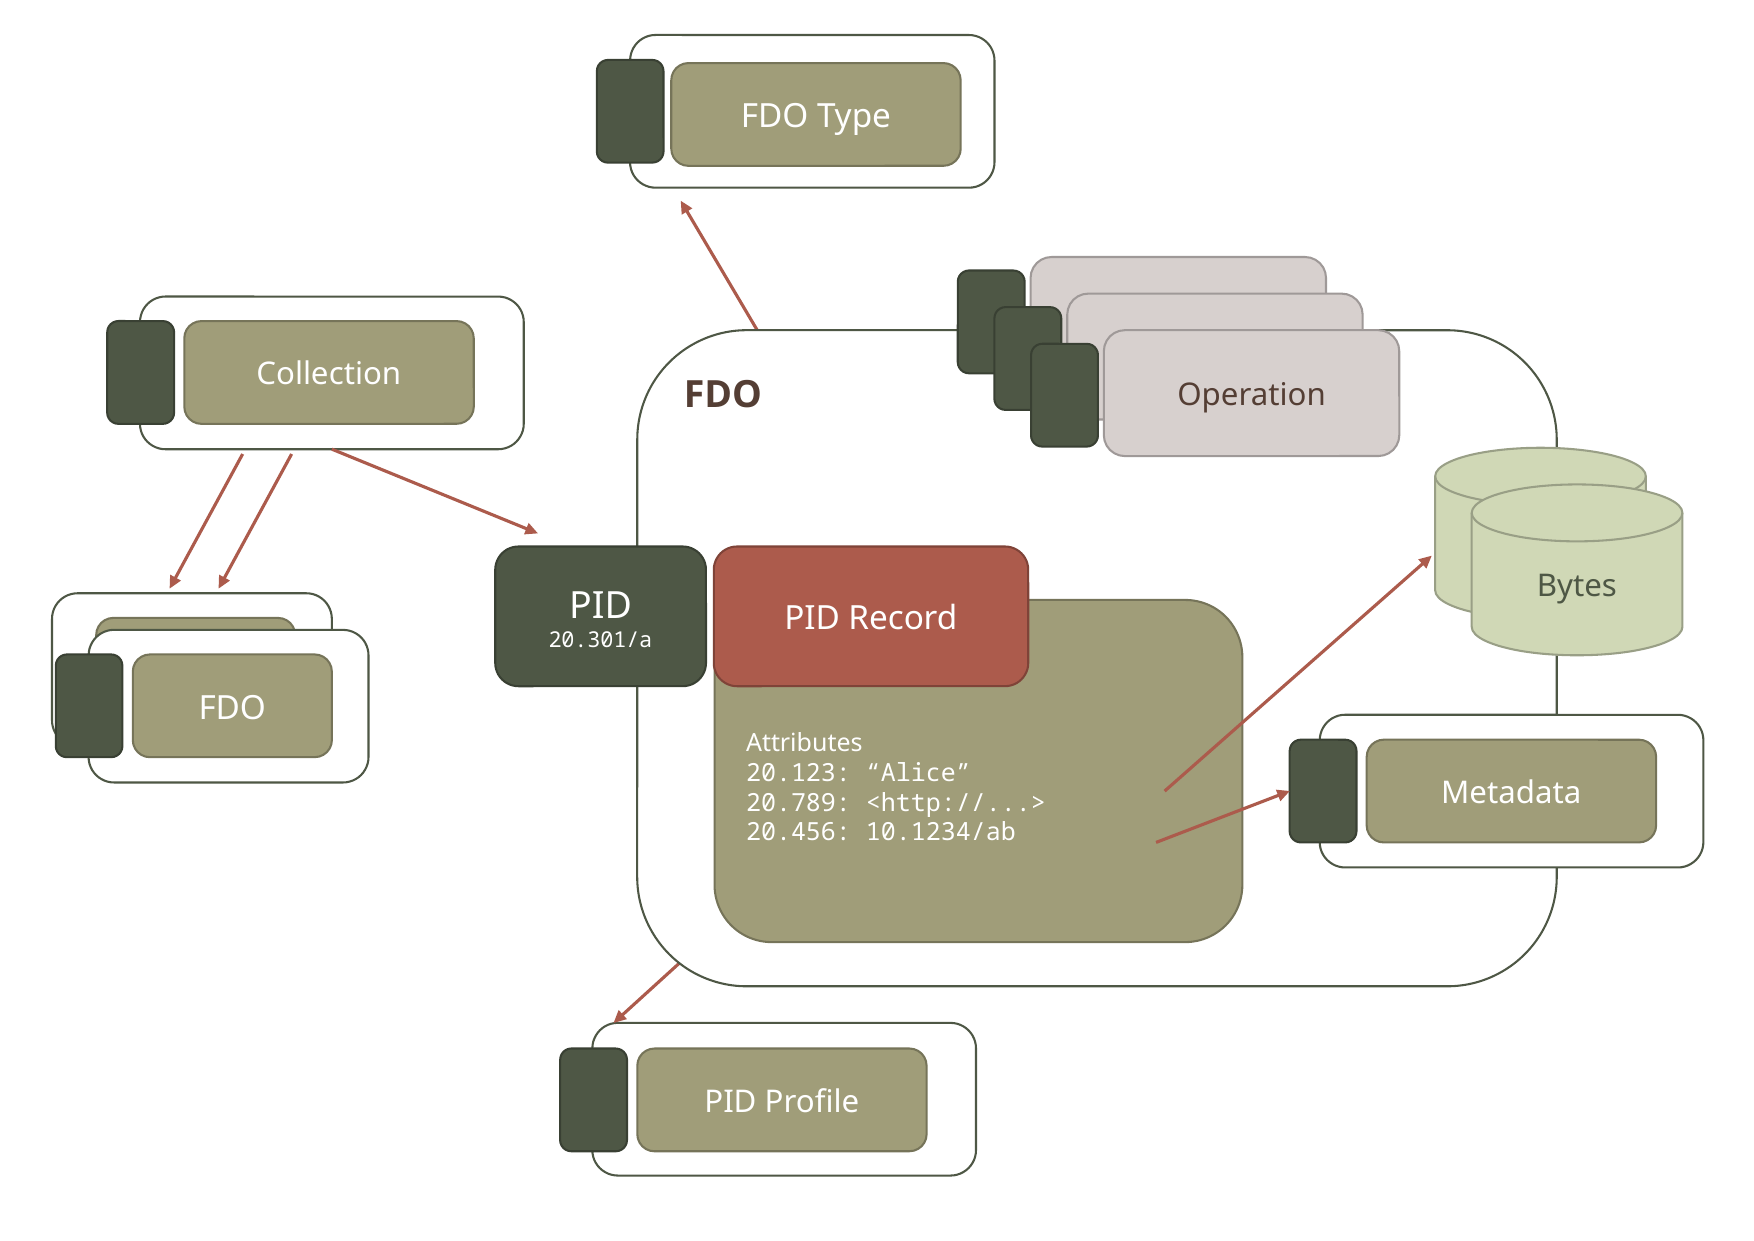

FDO Type
Operation
Operation
Collection
FDO
Operation
Bytes
Bytes
PID
20.301/a
PID Record
Attributes
20.123: “Alice”
20.789: <http://...>
20.456: 10.1234/ab
FDO
FDO
Metadata
PID Profile